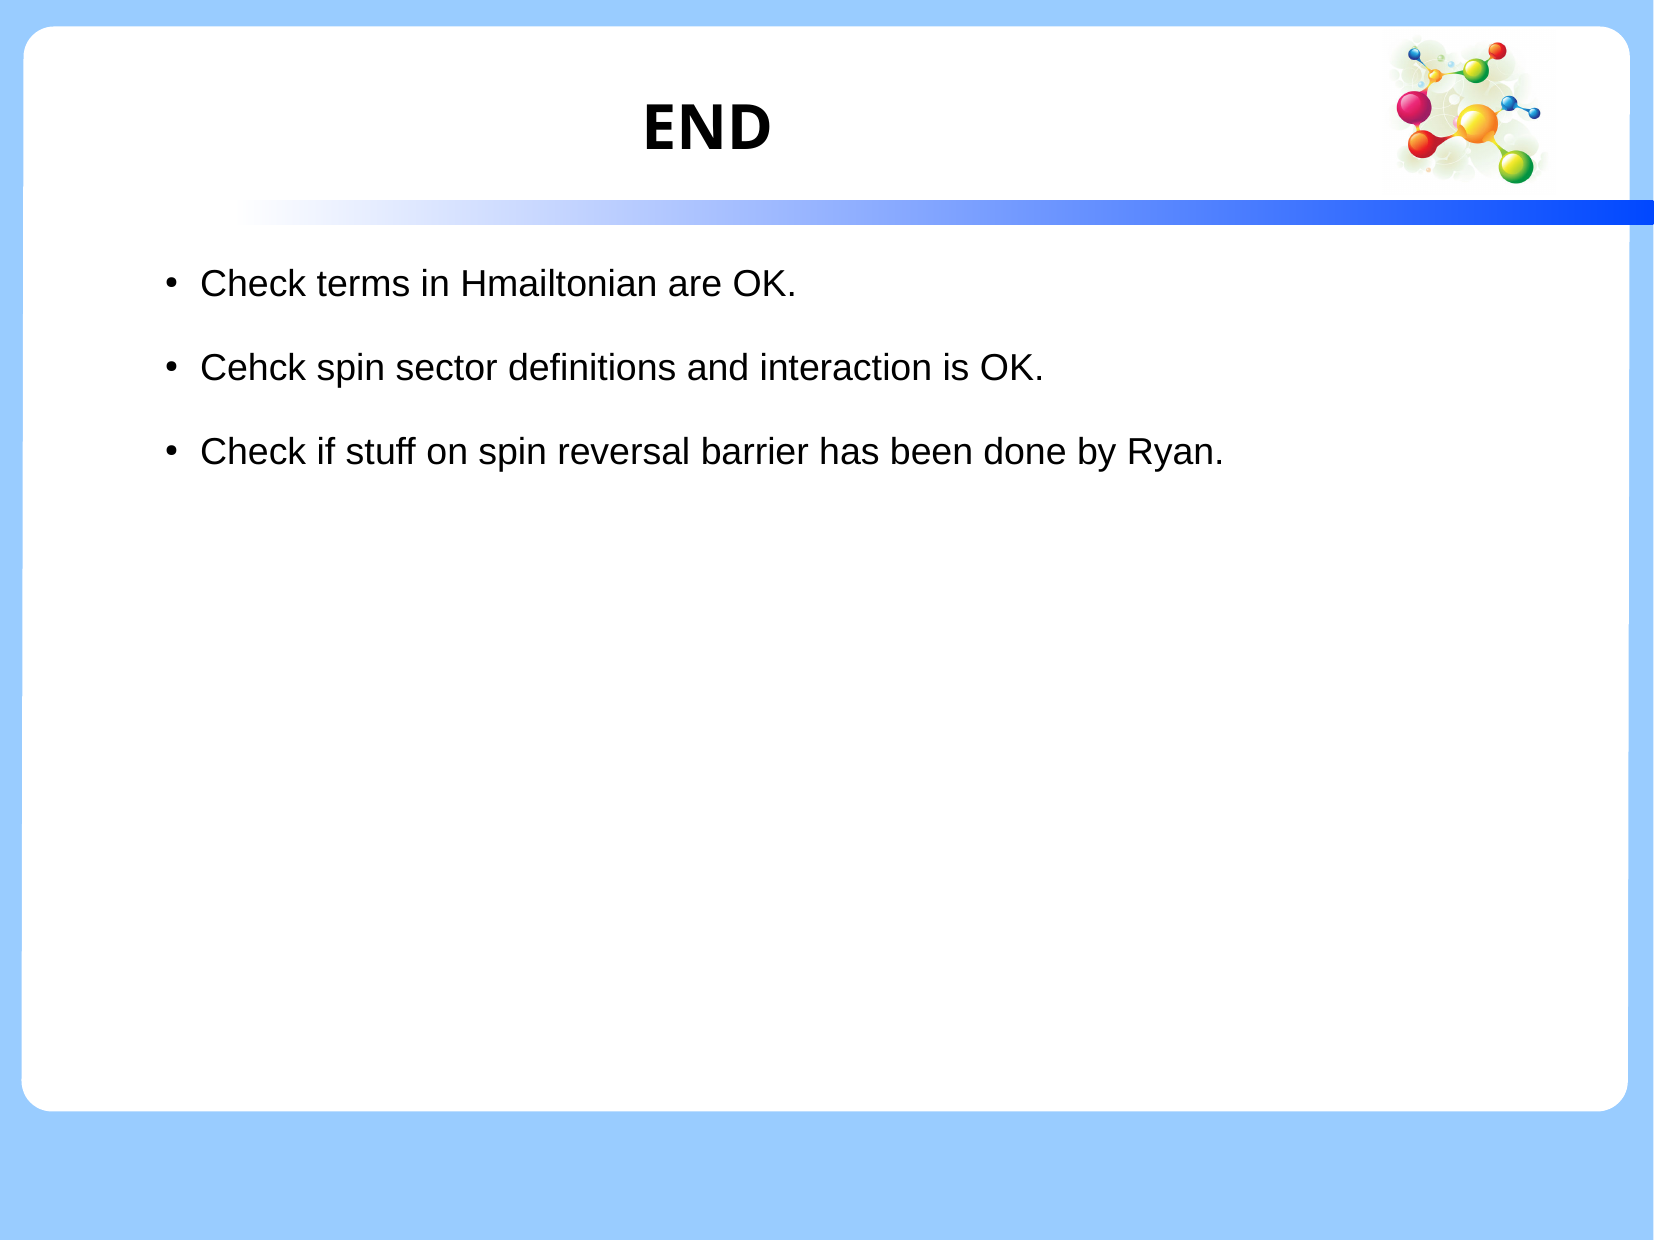

# END
Check terms in Hmailtonian are OK.
Cehck spin sector definitions and interaction is OK.
Check if stuff on spin reversal barrier has been done by Ryan.